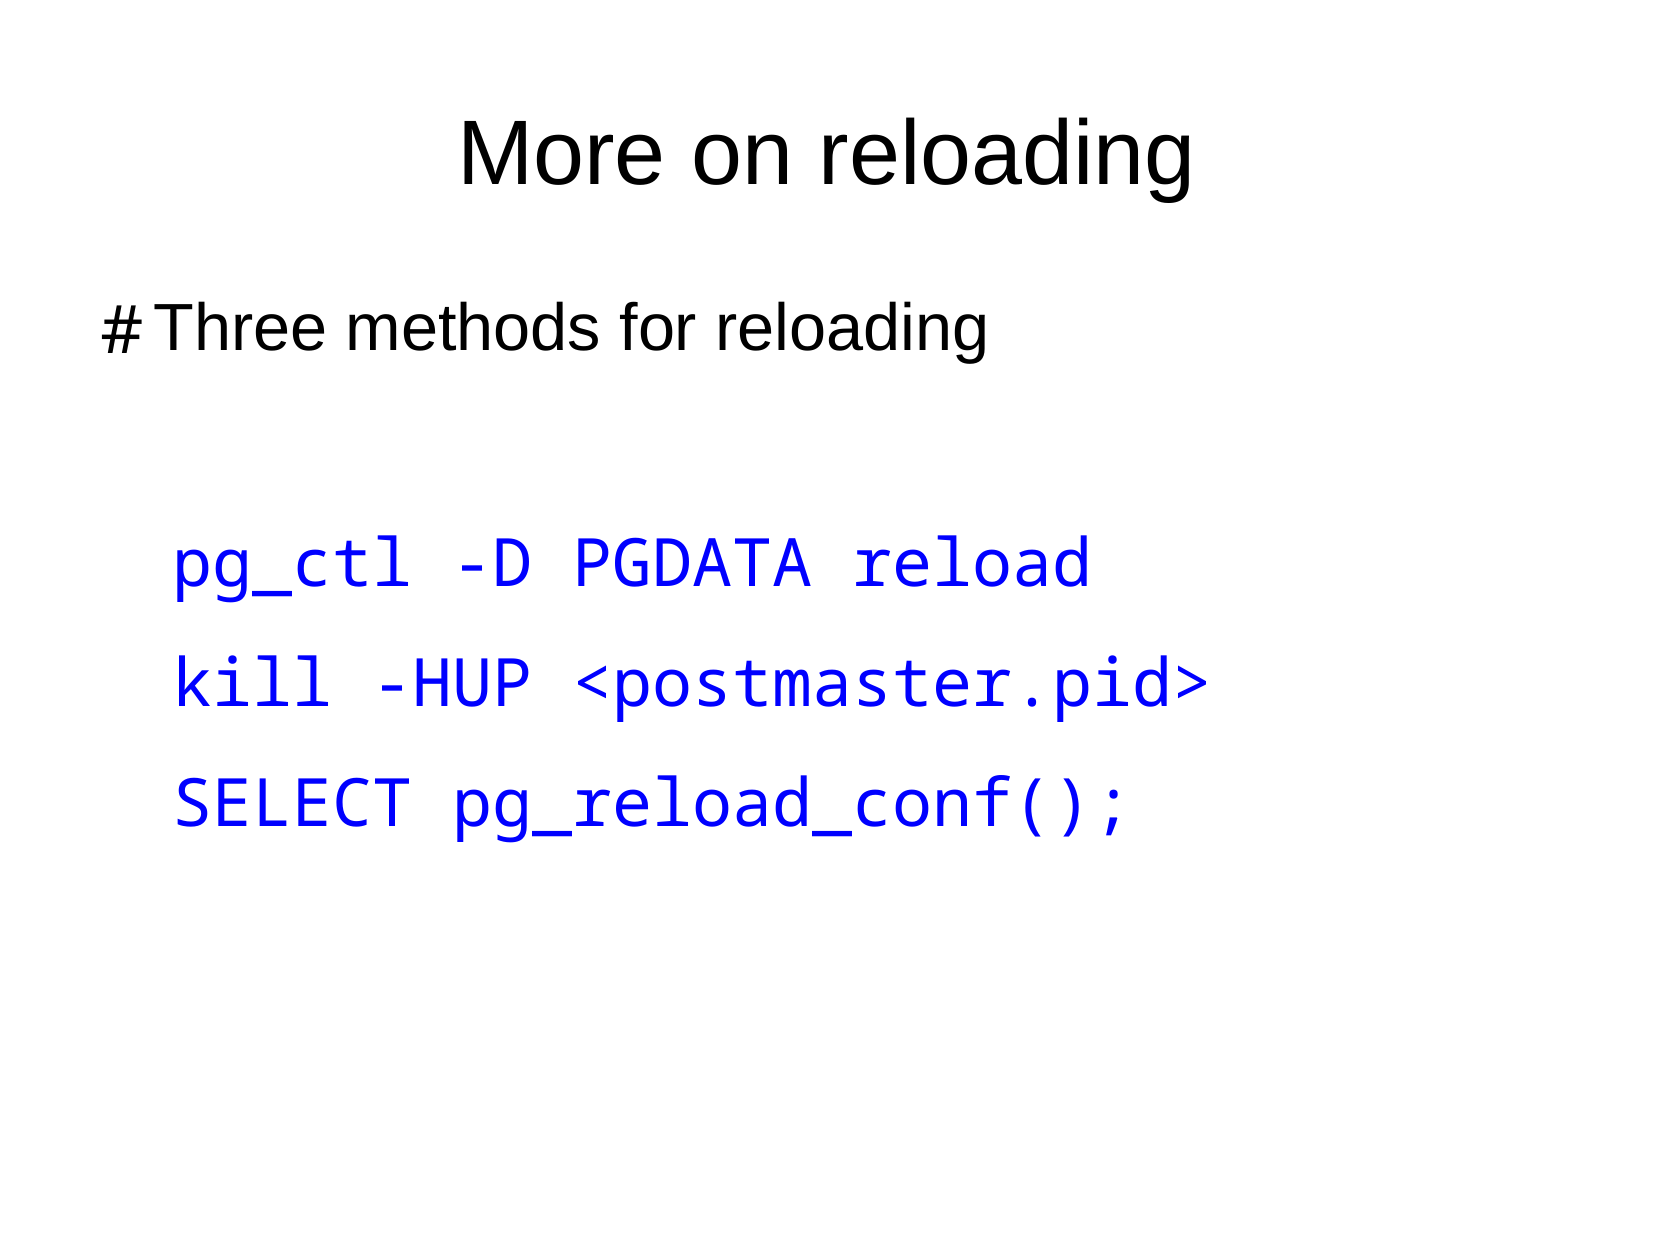

# More on reloading
Three methods for reloading
pg_ctl -D PGDATA reload
kill -HUP <postmaster.pid>
SELECT pg_reload_conf();